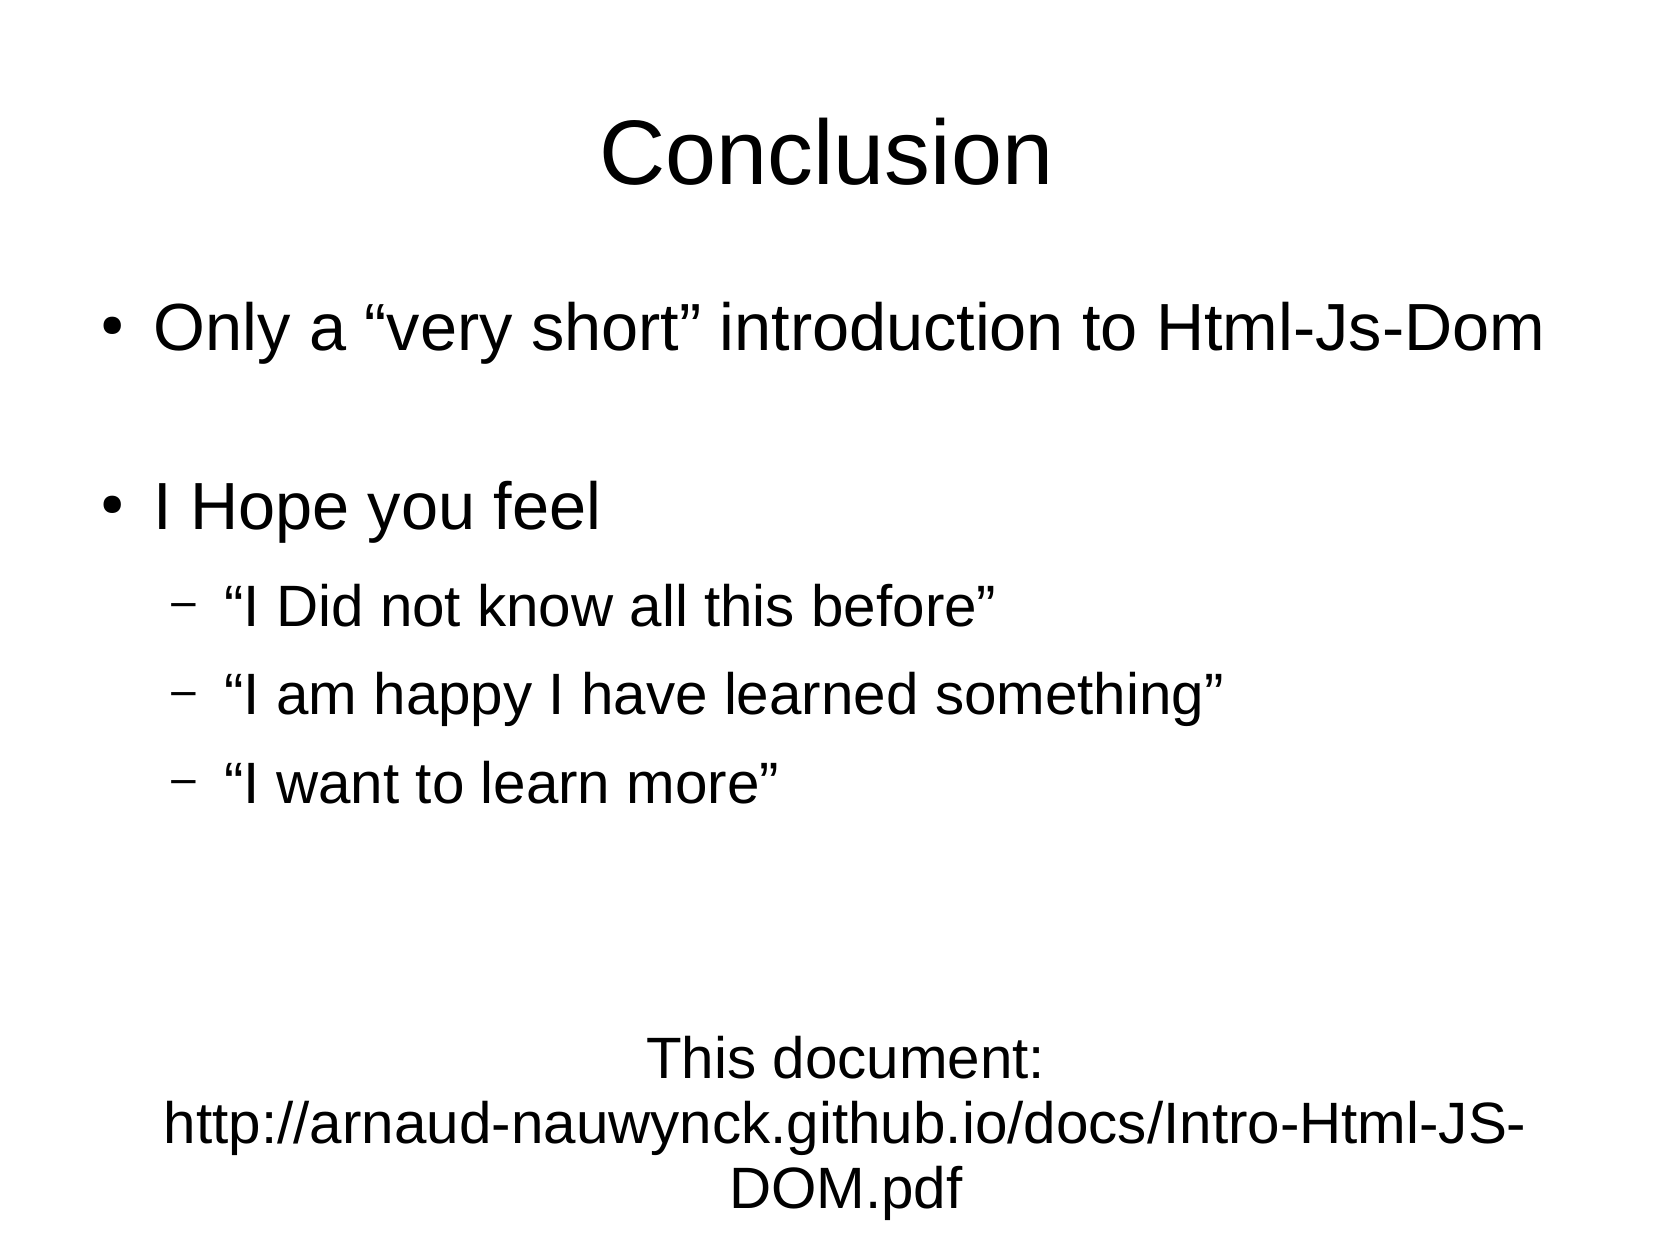

# Conclusion
Only a “very short” introduction to Html-Js-Dom
I Hope you feel
“I Did not know all this before”
“I am happy I have learned something”
“I want to learn more”
This document:
http://arnaud-nauwynck.github.io/docs/Intro-Html-JS-DOM.pdf